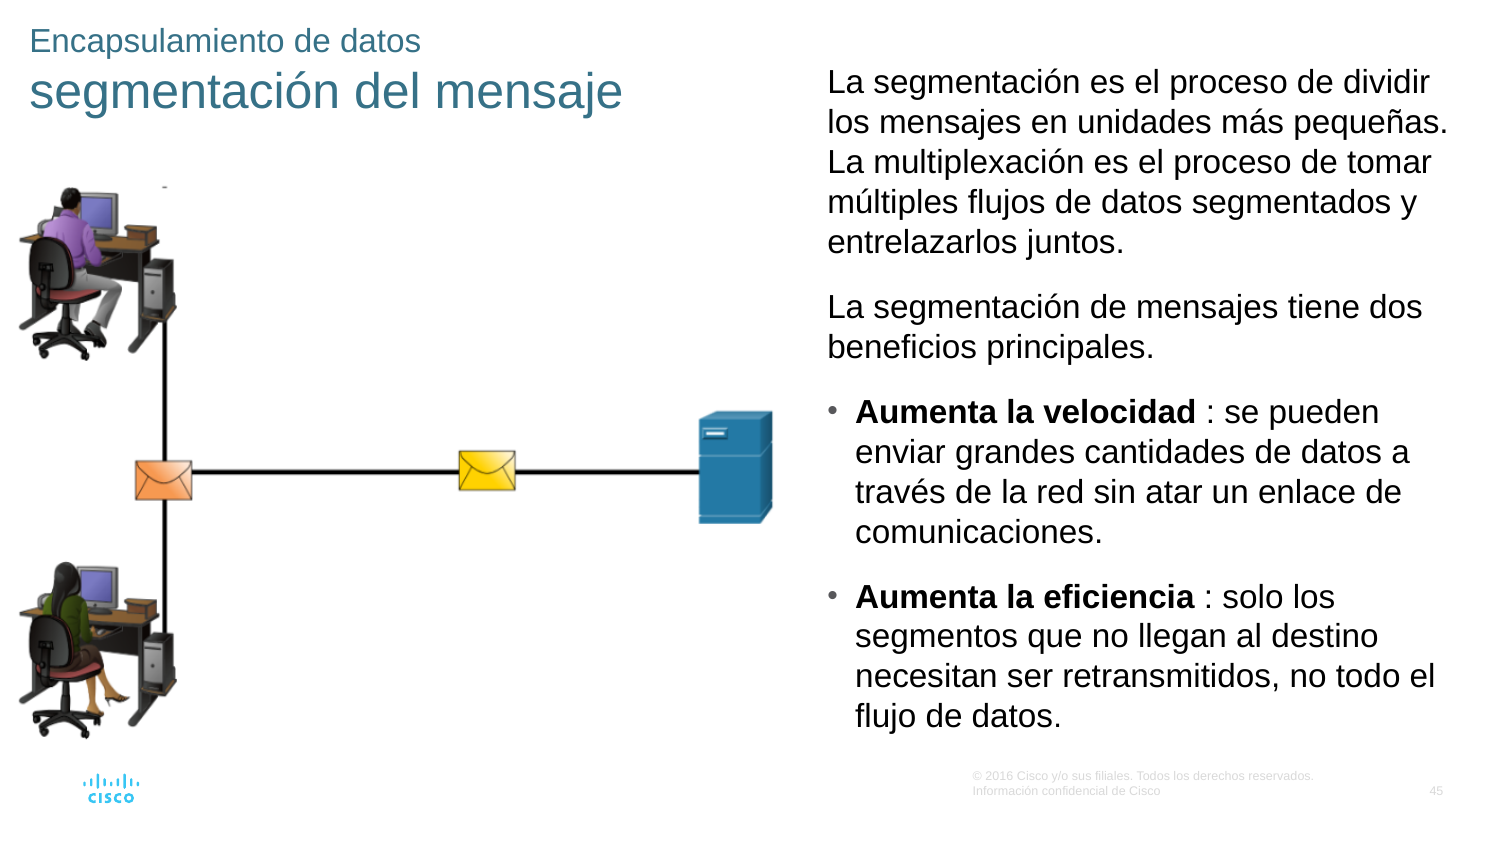

# Encapsulamiento de datos segmentación del mensaje
La segmentación es el proceso de dividir los mensajes en unidades más pequeñas. La multiplexación es el proceso de tomar múltiples flujos de datos segmentados y entrelazarlos juntos.
La segmentación de mensajes tiene dos beneficios principales.
Aumenta la velocidad : se pueden enviar grandes cantidades de datos a través de la red sin atar un enlace de comunicaciones.
Aumenta la eficiencia : solo los segmentos que no llegan al destino necesitan ser retransmitidos, no todo el flujo de datos.